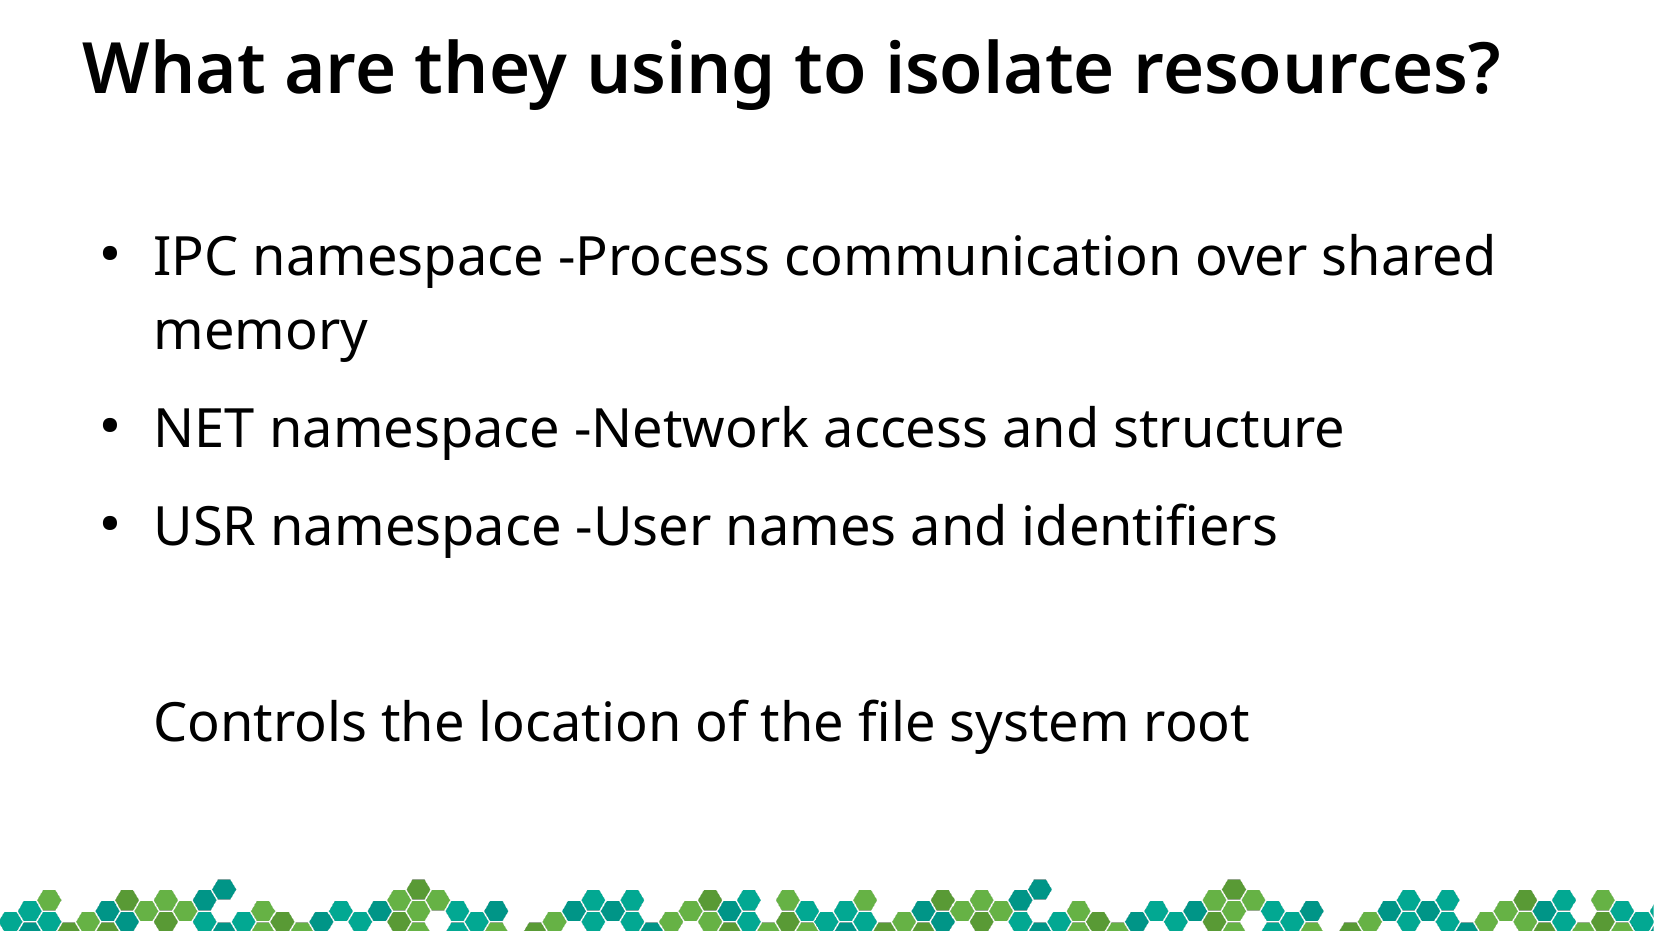

# What are they using to isolate resources?
IPC namespace -Process communication over shared memory
NET namespace -Network access and structure
USR namespace -User names and identifiers
Controls the location of the file system root